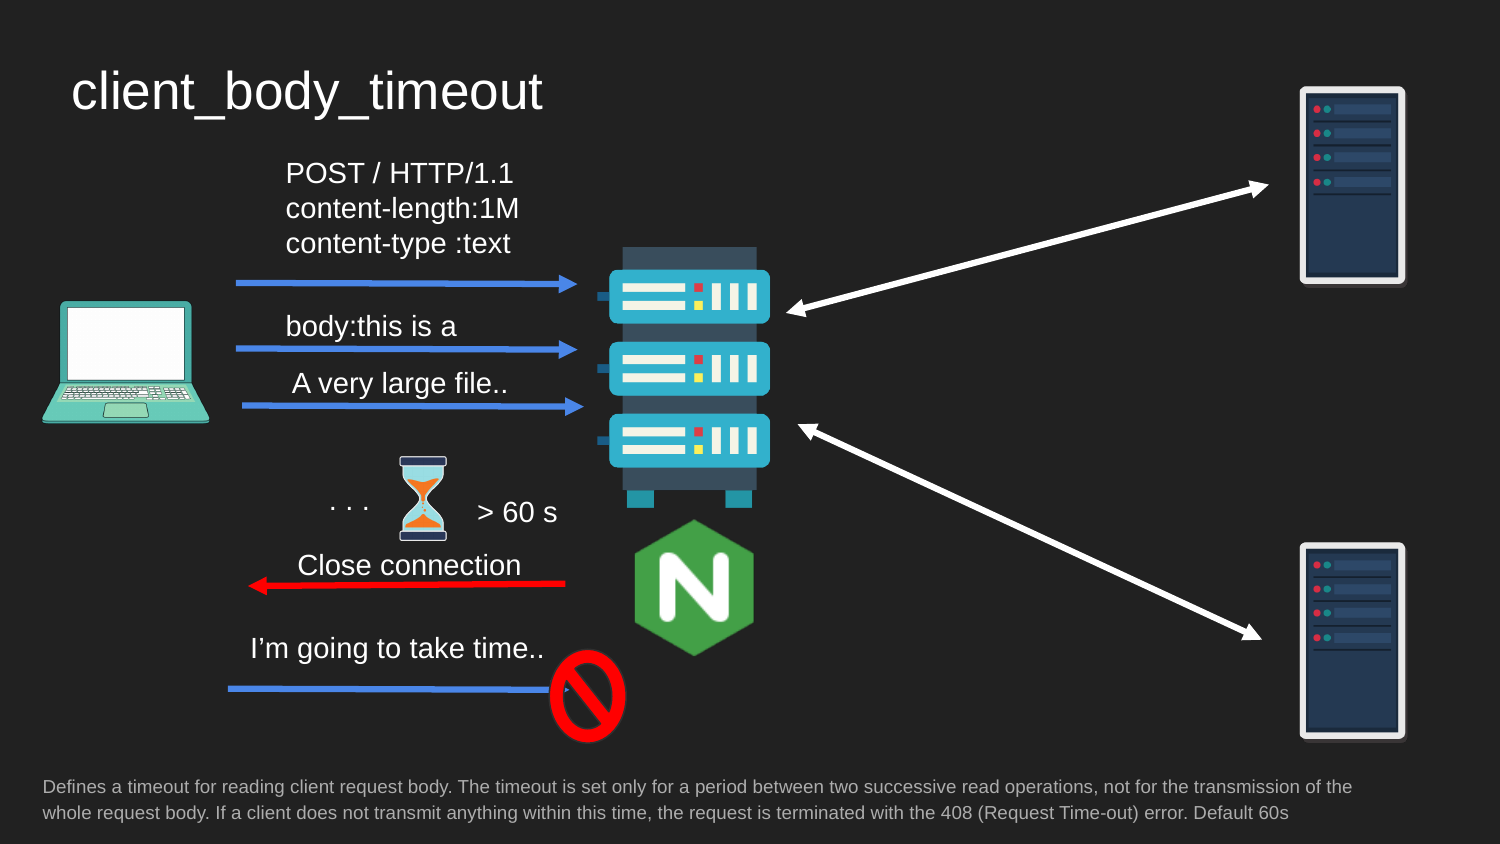

# client_body_timeout
POST / HTTP/1.1
content-length:1M
content-type :text
body:this is a
A very large file..
 . . .
> 60 s
Close connection
I’m going to take time..
Defines a timeout for reading client request body. The timeout is set only for a period between two successive read operations, not for the transmission of the whole request body. If a client does not transmit anything within this time, the request is terminated with the 408 (Request Time-out) error. Default 60s